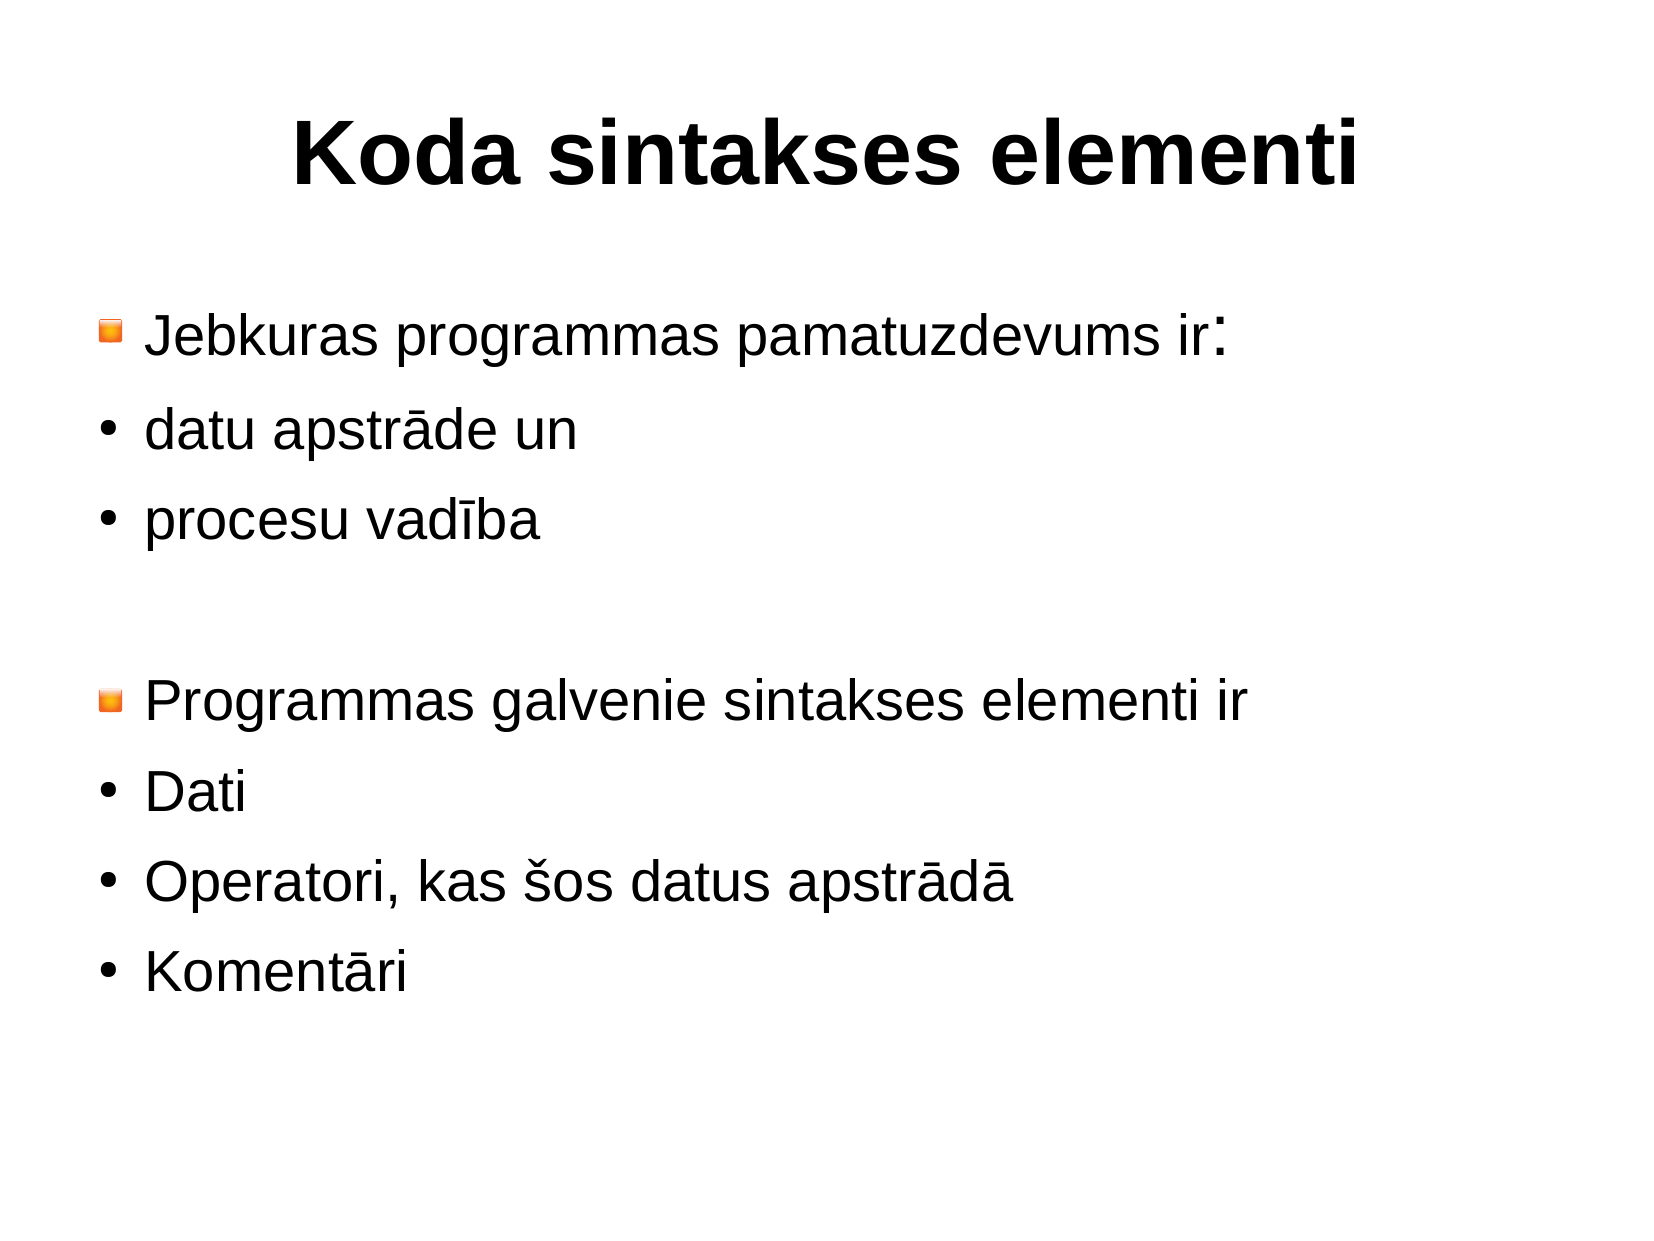

# Koda sintakses elementi
Jebkuras programmas pamatuzdevums ir:
datu apstrāde un
procesu vadība
Programmas galvenie sintakses elementi ir
Dati
Operatori, kas šos datus apstrādā
Komentāri